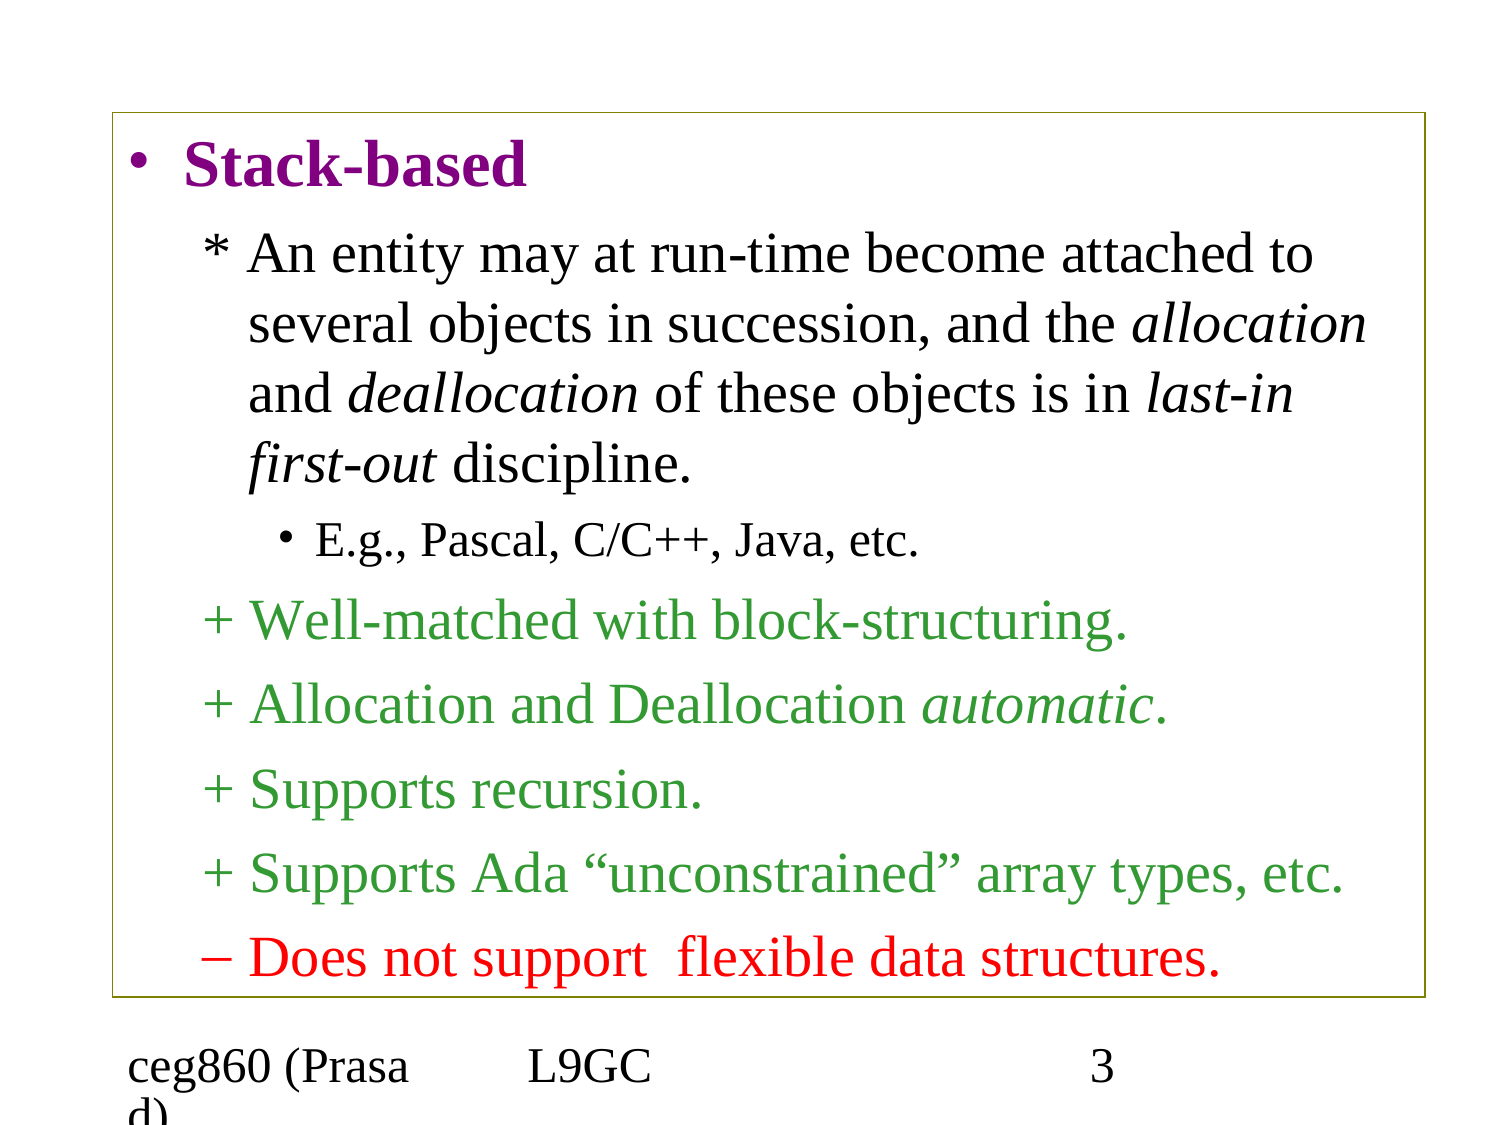

# Stack-based
* An entity may at run-time become attached to several objects in succession, and the allocation and deallocation of these objects is in last-in first-out discipline.
E.g., Pascal, C/C++, Java, etc.
+ Well-matched with block-structuring.
+ Allocation and Deallocation automatic.
+ Supports recursion.
+ Supports Ada “unconstrained” array types, etc.
Does not support flexible data structures.
ceg860 (Prasad)
L9GC
3